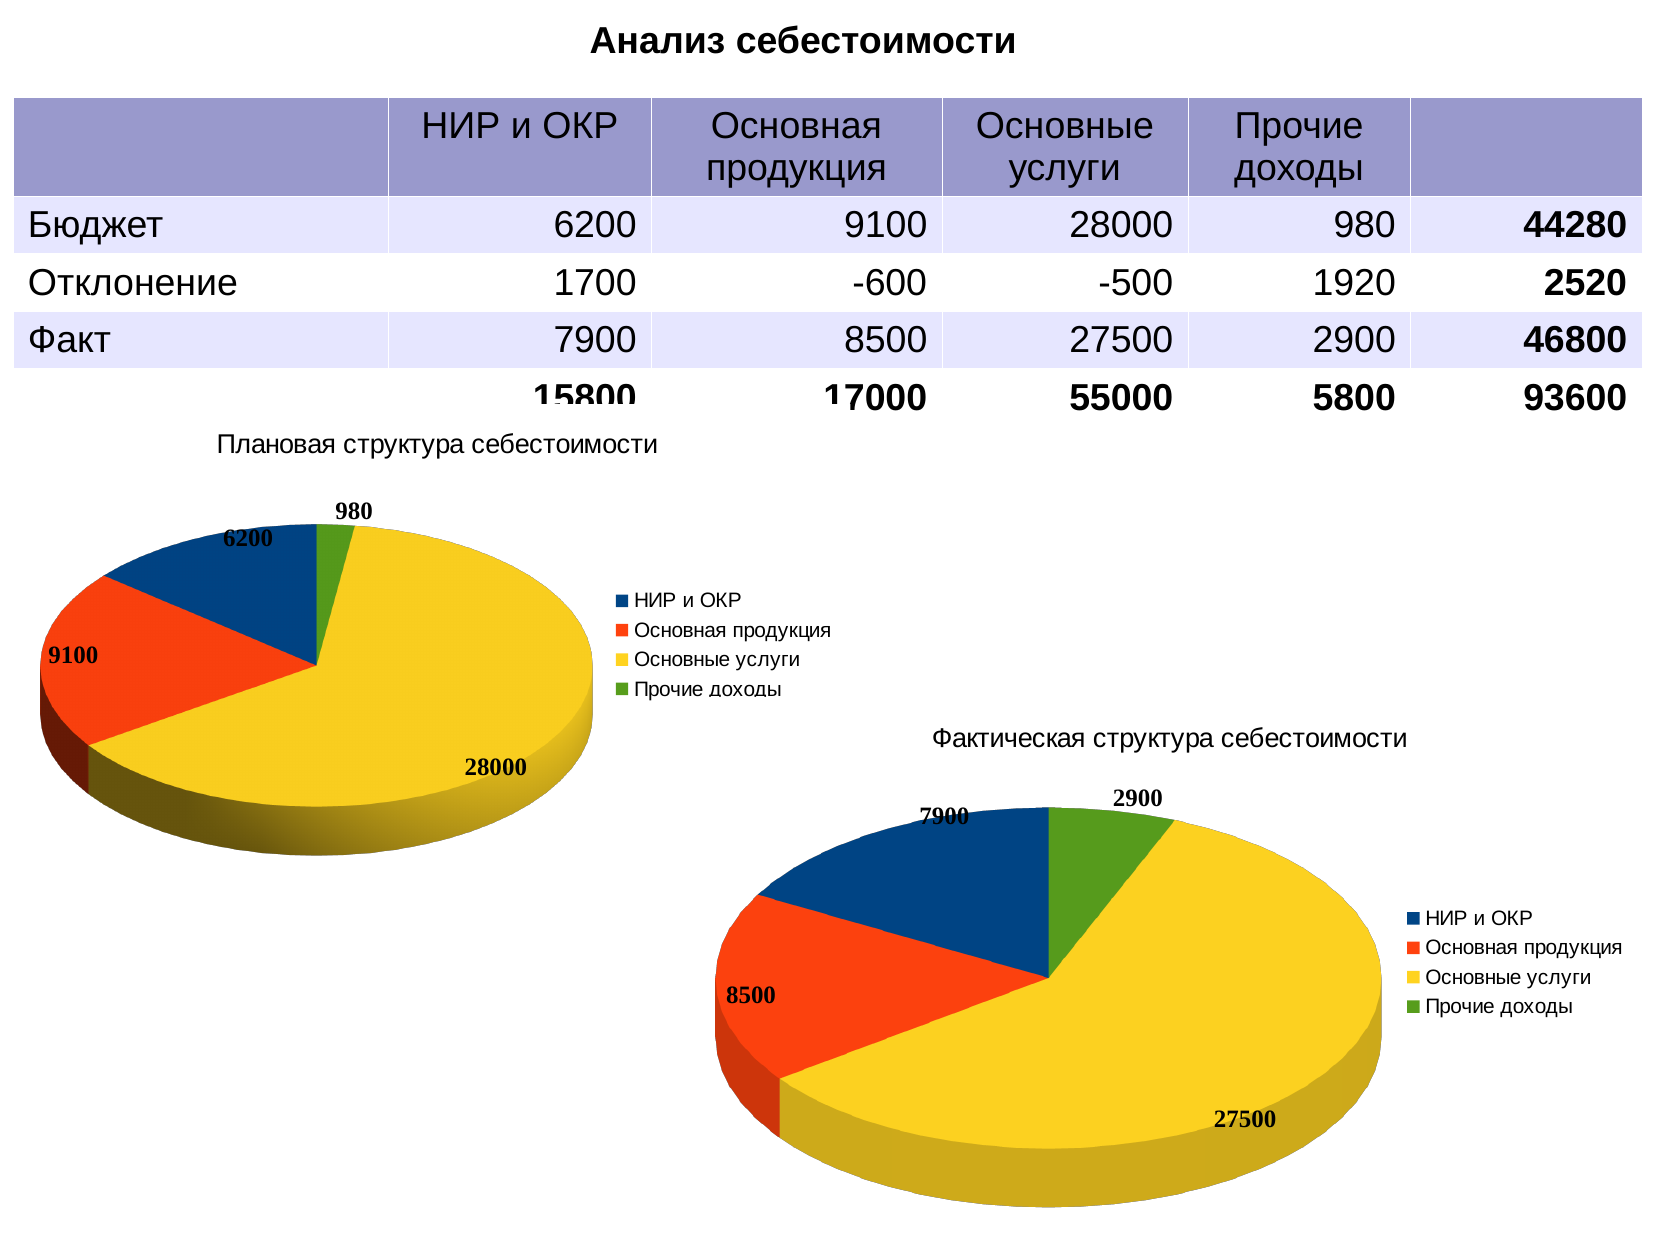

Анализ себестоимости
| | НИР и ОКР | Основная продукция | Основные услуги | Прочие доходы | |
| --- | --- | --- | --- | --- | --- |
| Бюджет | 6200 | 9100 | 28000 | 980 | 44280 |
| Отклонение | 1700 | -600 | -500 | 1920 | 2520 |
| Факт | 7900 | 8500 | 27500 | 2900 | 46800 |
| | 15800 | 17000 | 55000 | 5800 | 93600 |
[unsupported chart]
[unsupported chart]